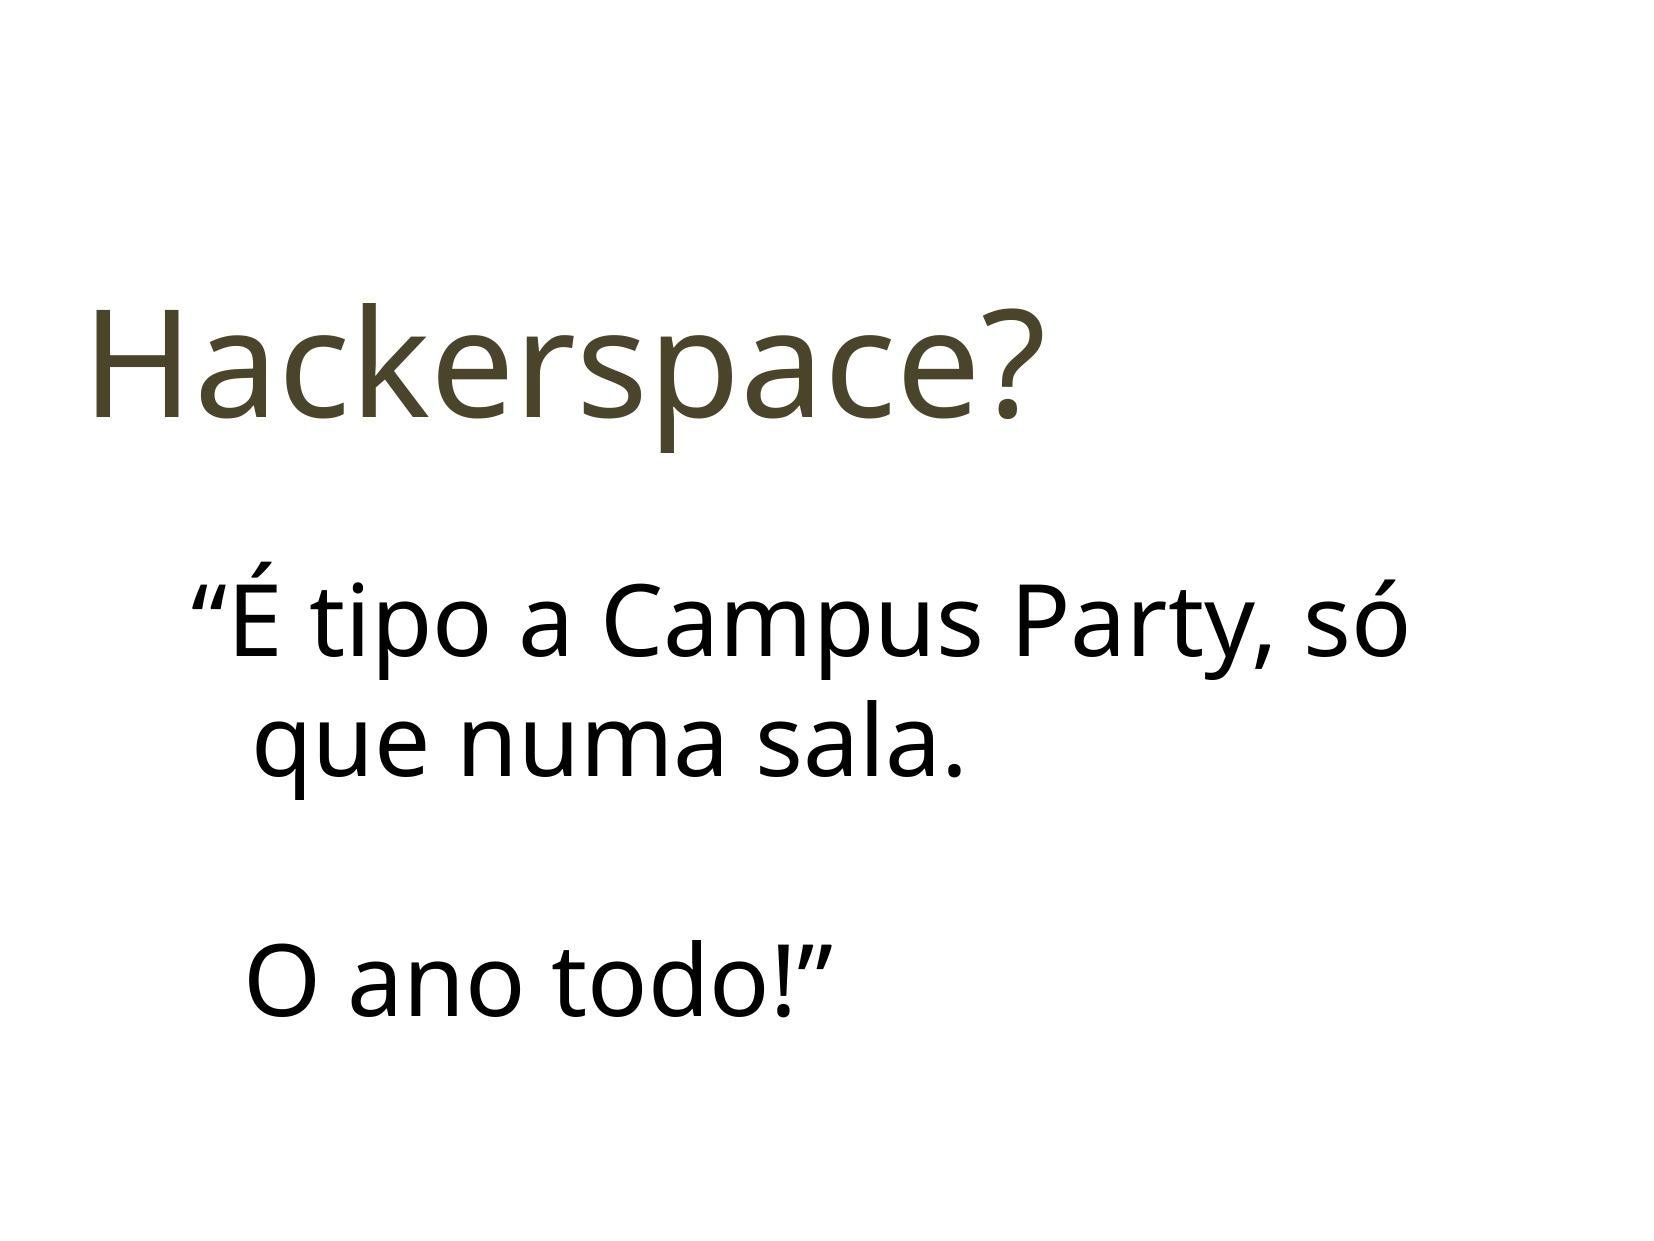

# Hackerspace?
“É tipo a Campus Party, só que numa sala.
 O ano todo!”